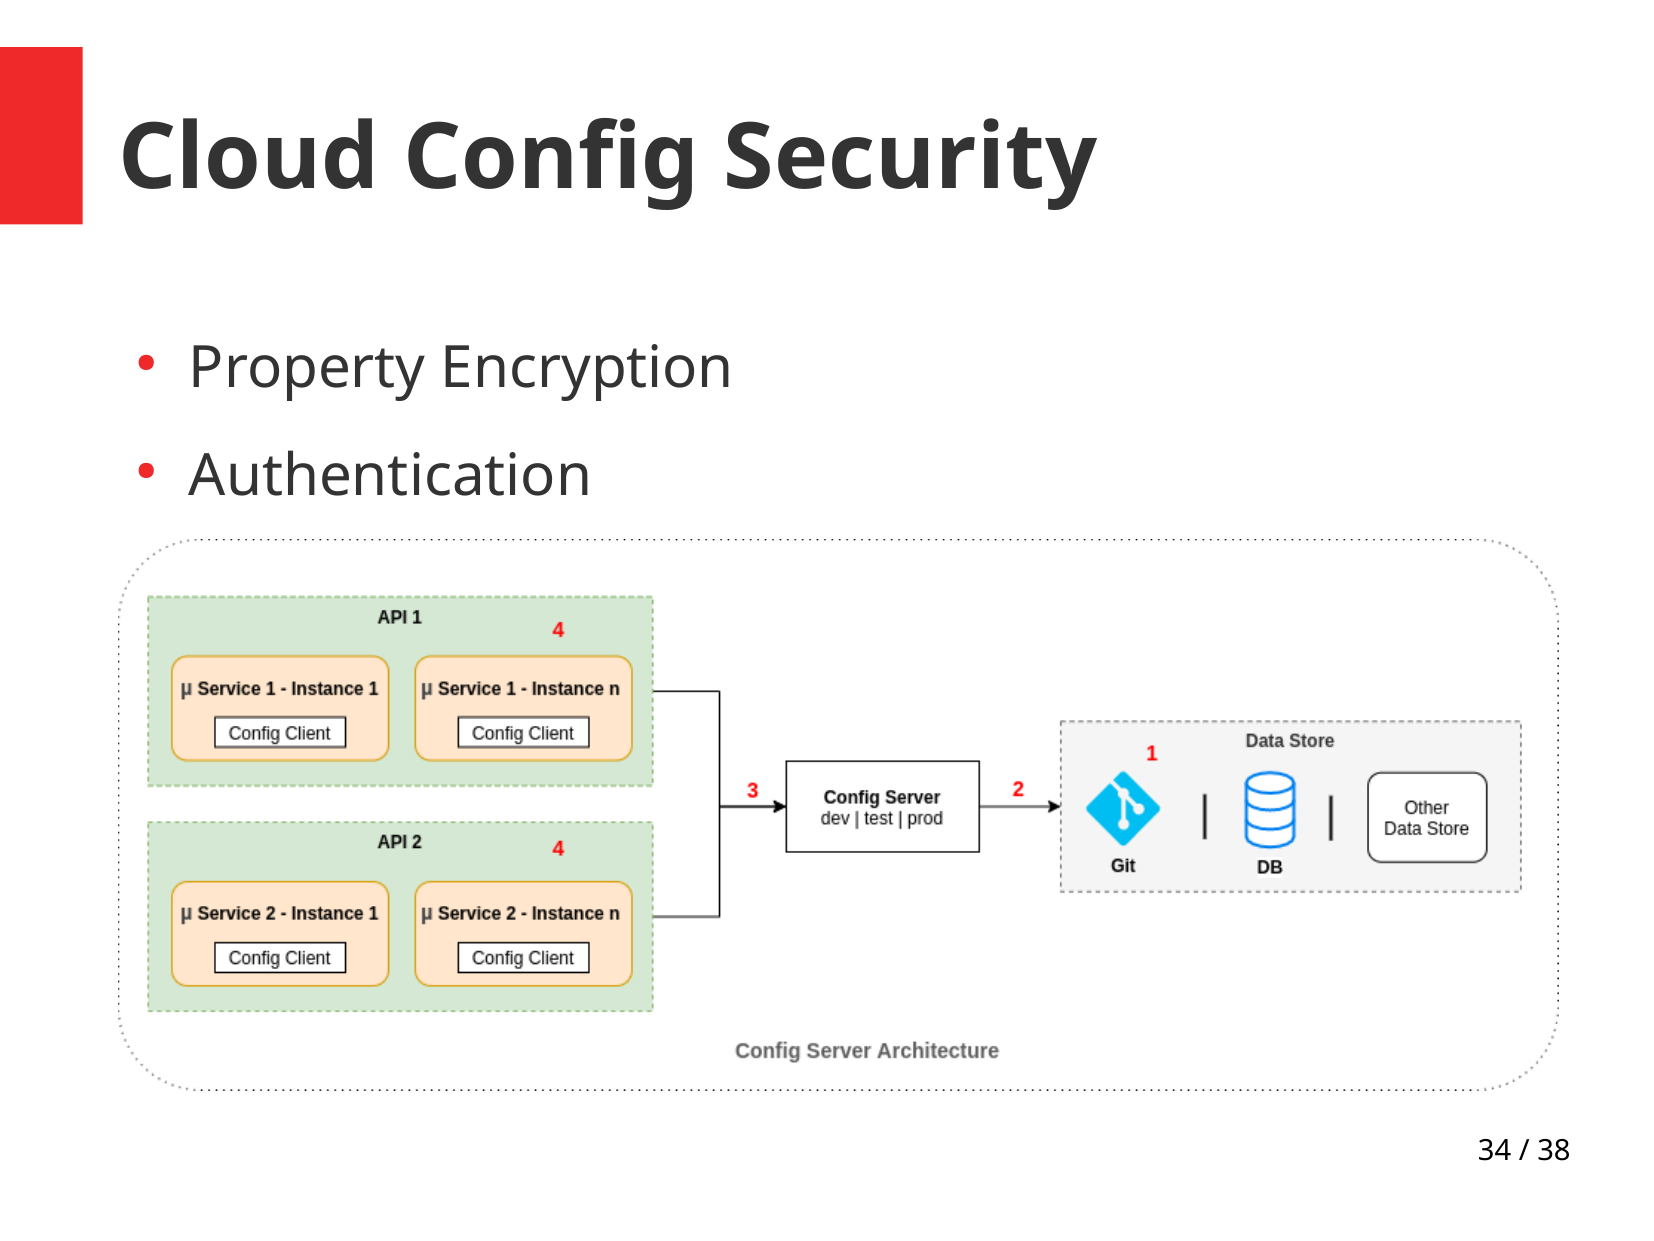

# Cloud Config Security
Property Encryption
Authentication
34